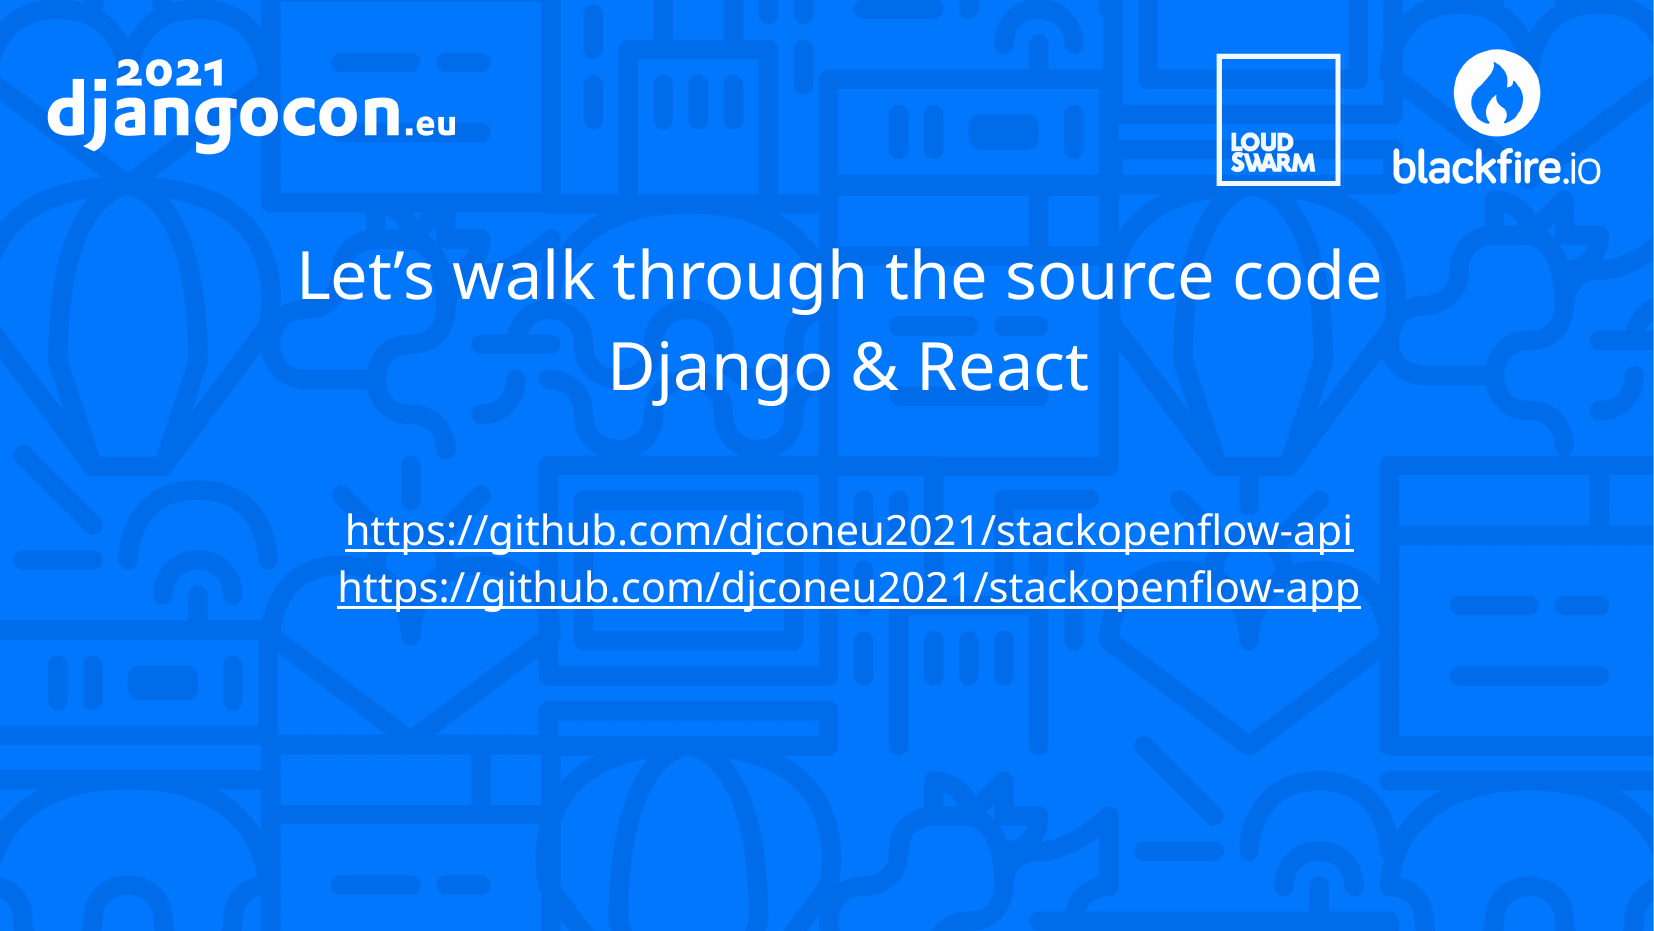

# Let’s walk through the source code
Django & React
https://github.com/djconeu2021/stackopenflow-api
https://github.com/djconeu2021/stackopenflow-app